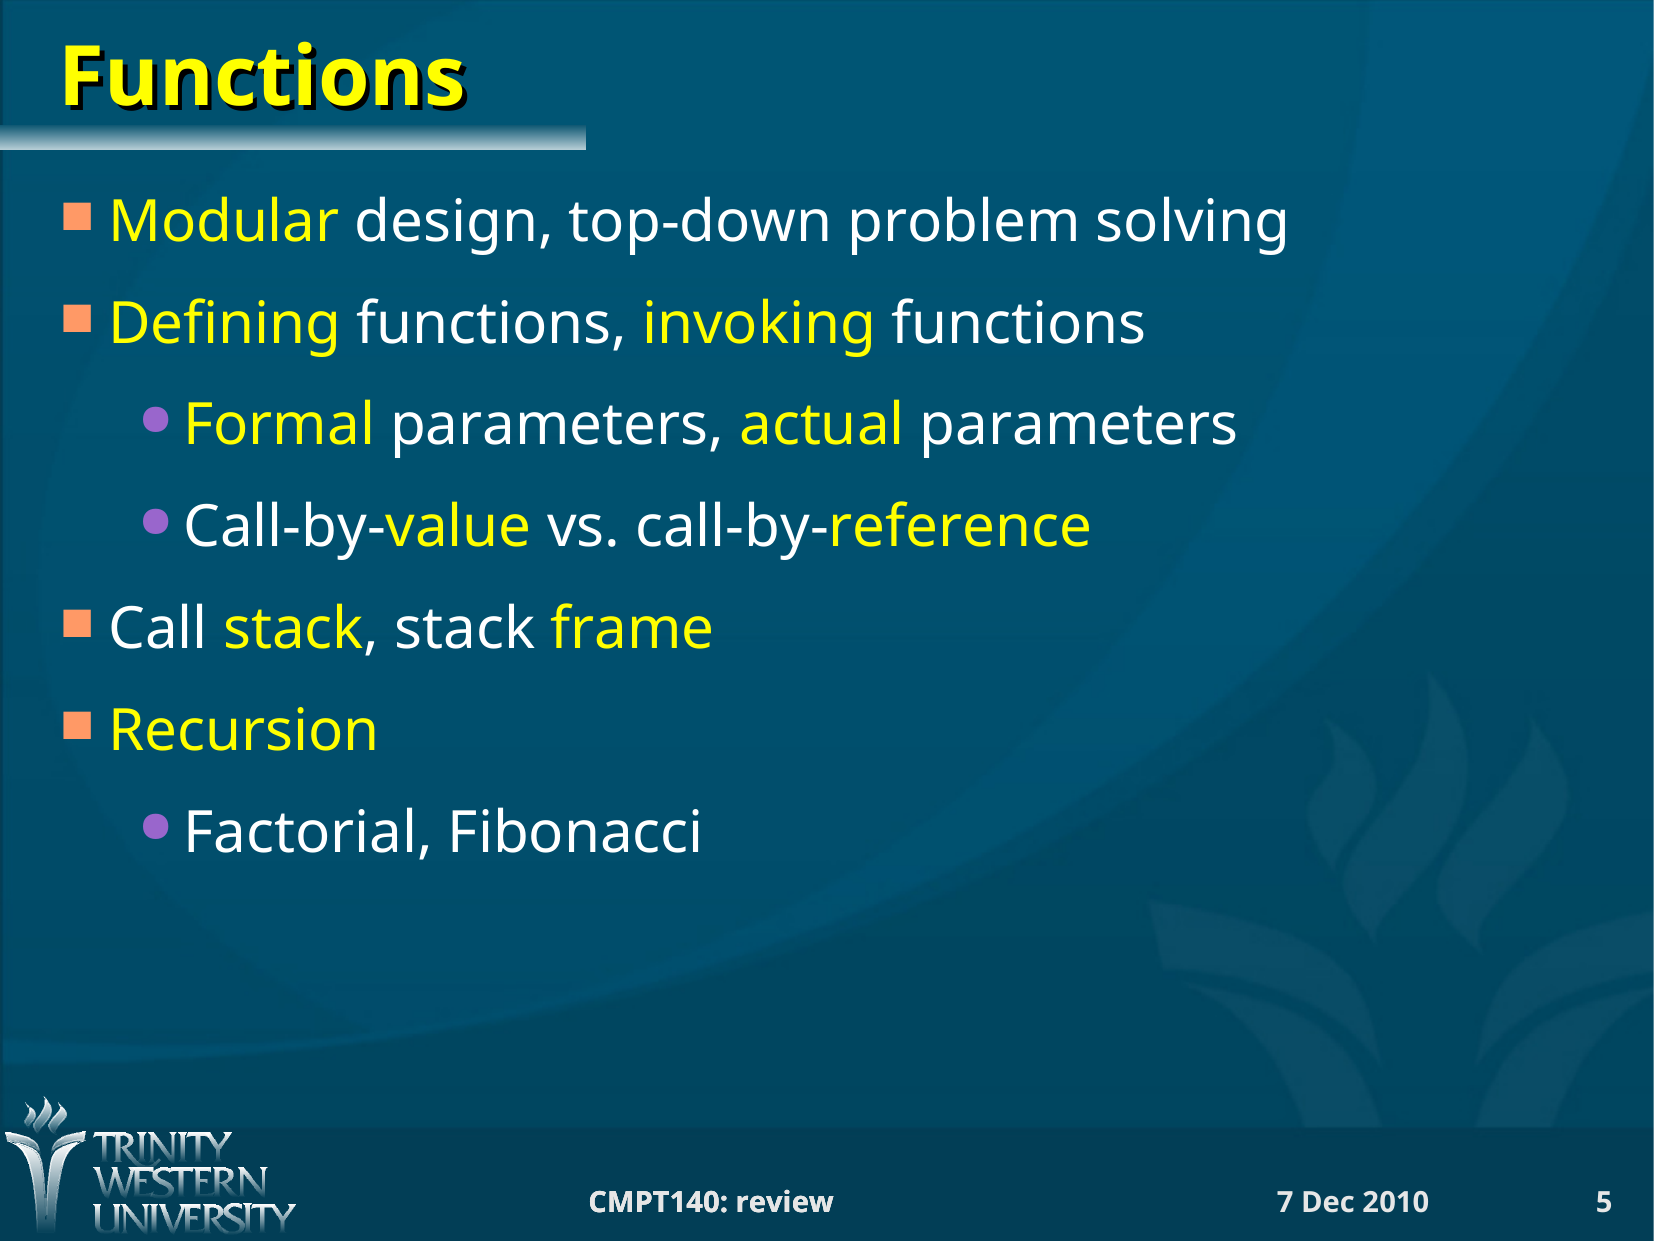

# Functions
Modular design, top-down problem solving
Defining functions, invoking functions
Formal parameters, actual parameters
Call-by-value vs. call-by-reference
Call stack, stack frame
Recursion
Factorial, Fibonacci
CMPT140: review
7 Dec 2010
5